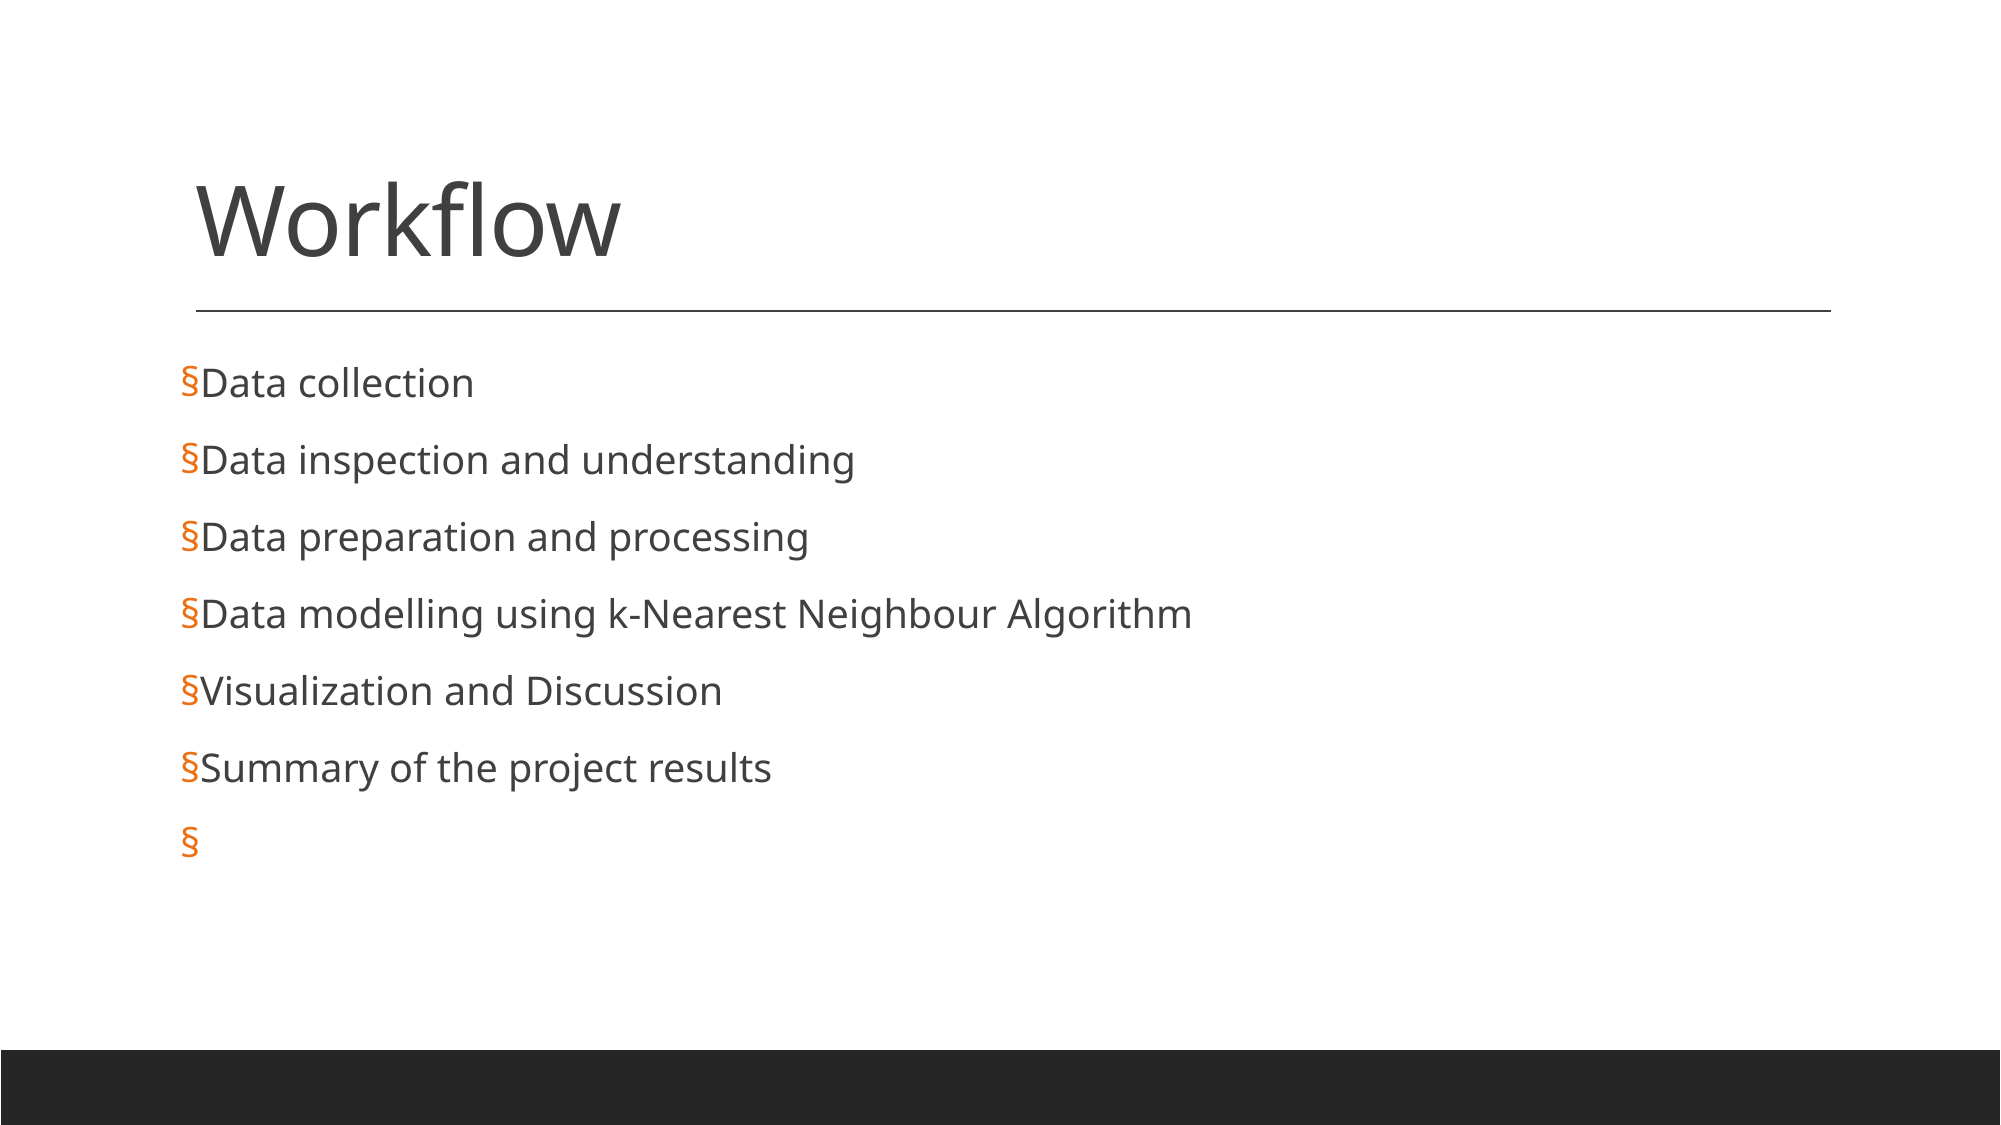

# Workflow
Data collection
Data inspection and understanding
Data preparation and processing
Data modelling using k-Nearest Neighbour Algorithm
Visualization and Discussion
Summary of the project results